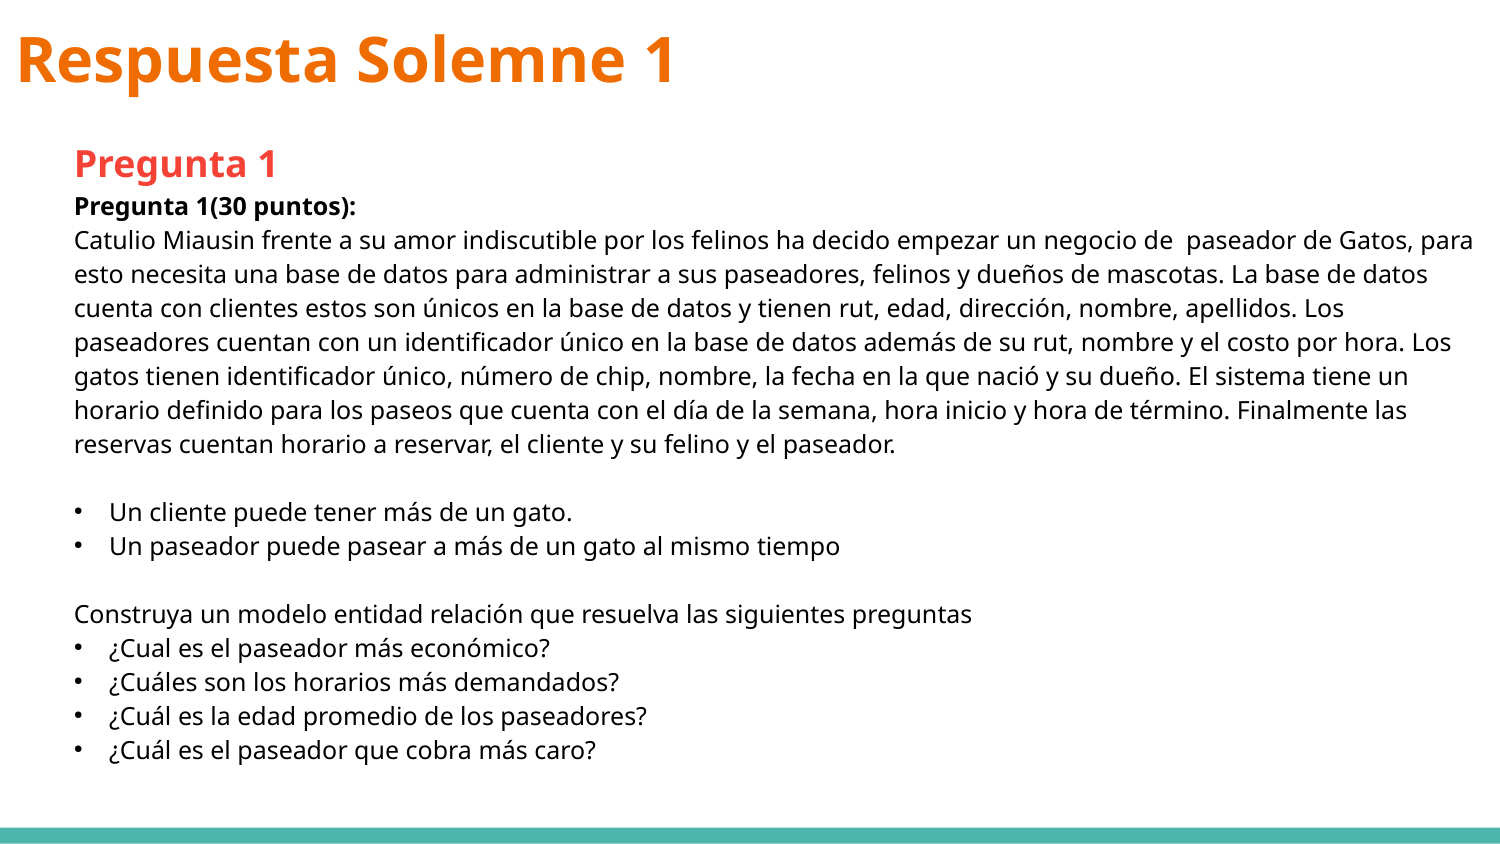

# Respuesta Solemne 1
Pregunta 1
Pregunta 1(30 puntos):
Catulio Miausin frente a su amor indiscutible por los felinos ha decido empezar un negocio de paseador de Gatos, para esto necesita una base de datos para administrar a sus paseadores, felinos y dueños de mascotas. La base de datos cuenta con clientes estos son únicos en la base de datos y tienen rut, edad, dirección, nombre, apellidos. Los paseadores cuentan con un identificador único en la base de datos además de su rut, nombre y el costo por hora. Los gatos tienen identificador único, número de chip, nombre, la fecha en la que nació y su dueño. El sistema tiene un horario definido para los paseos que cuenta con el día de la semana, hora inicio y hora de término. Finalmente las reservas cuentan horario a reservar, el cliente y su felino y el paseador.
Un cliente puede tener más de un gato.
Un paseador puede pasear a más de un gato al mismo tiempo
Construya un modelo entidad relación que resuelva las siguientes preguntas
¿Cual es el paseador más económico?
¿Cuáles son los horarios más demandados?
¿Cuál es la edad promedio de los paseadores?
¿Cuál es el paseador que cobra más caro?